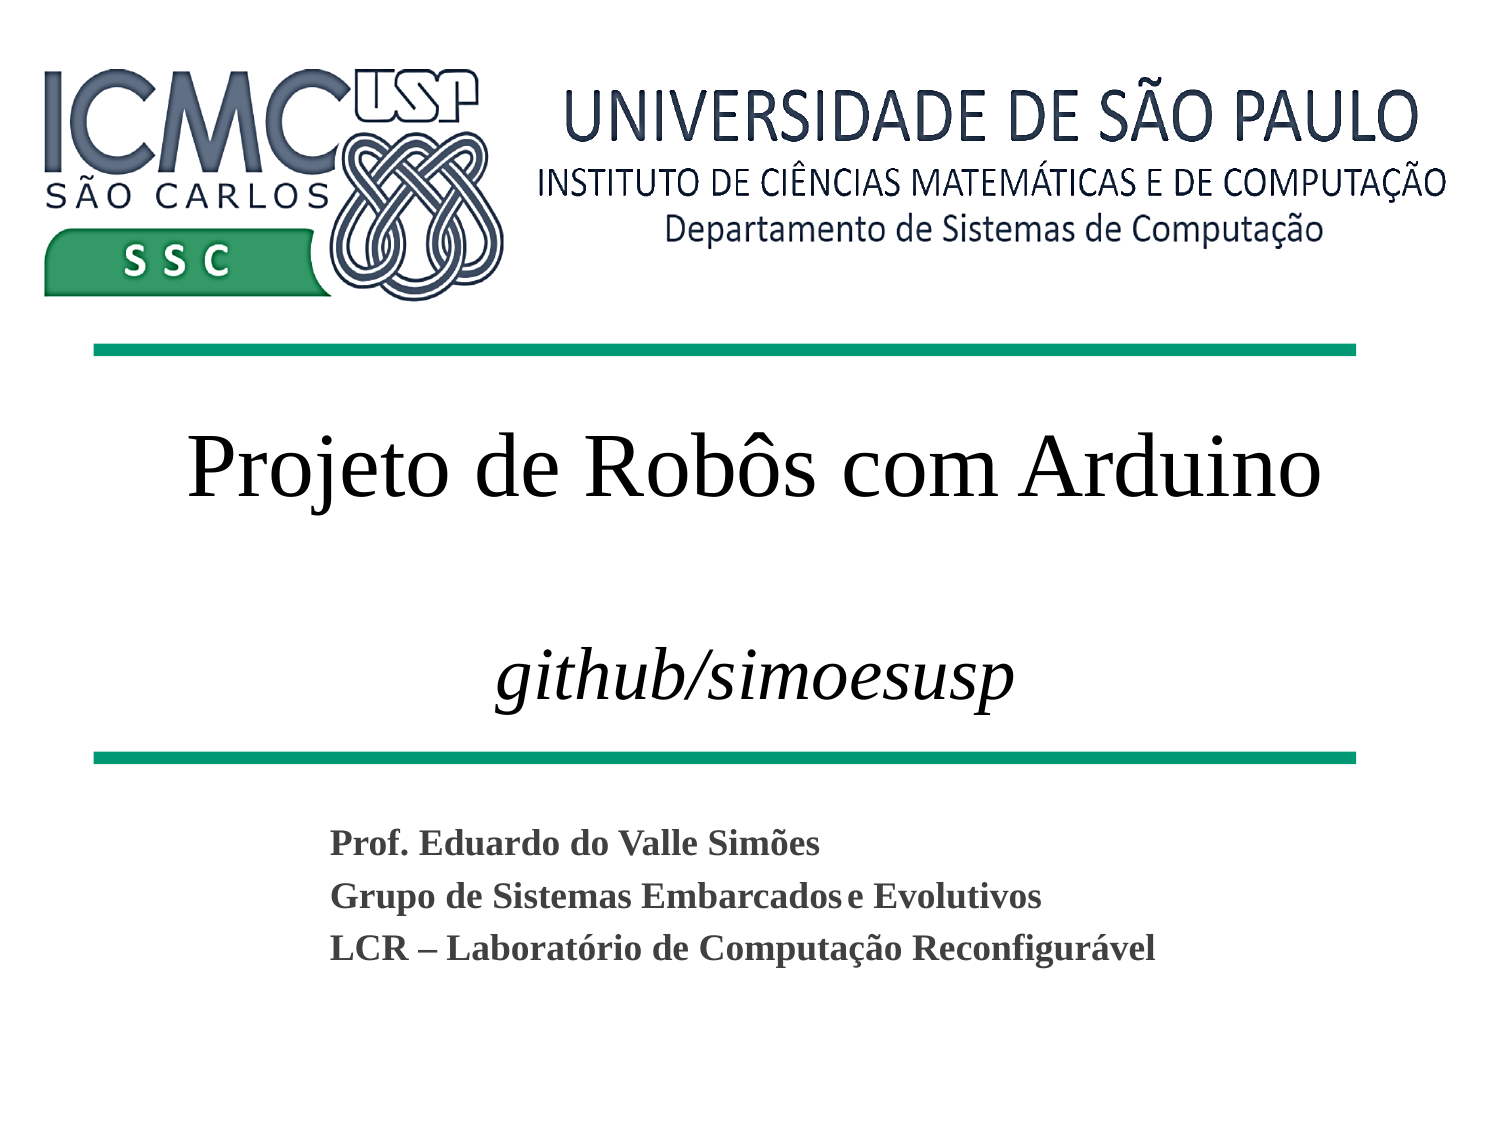

# Projeto de Robôs com Arduino github/simoesusp
			 Prof. Eduardo do Valle Simões
			 Grupo de Sistemas Embarcados e Evolutivos
			 LCR – Laboratório de Computação Reconfigurável